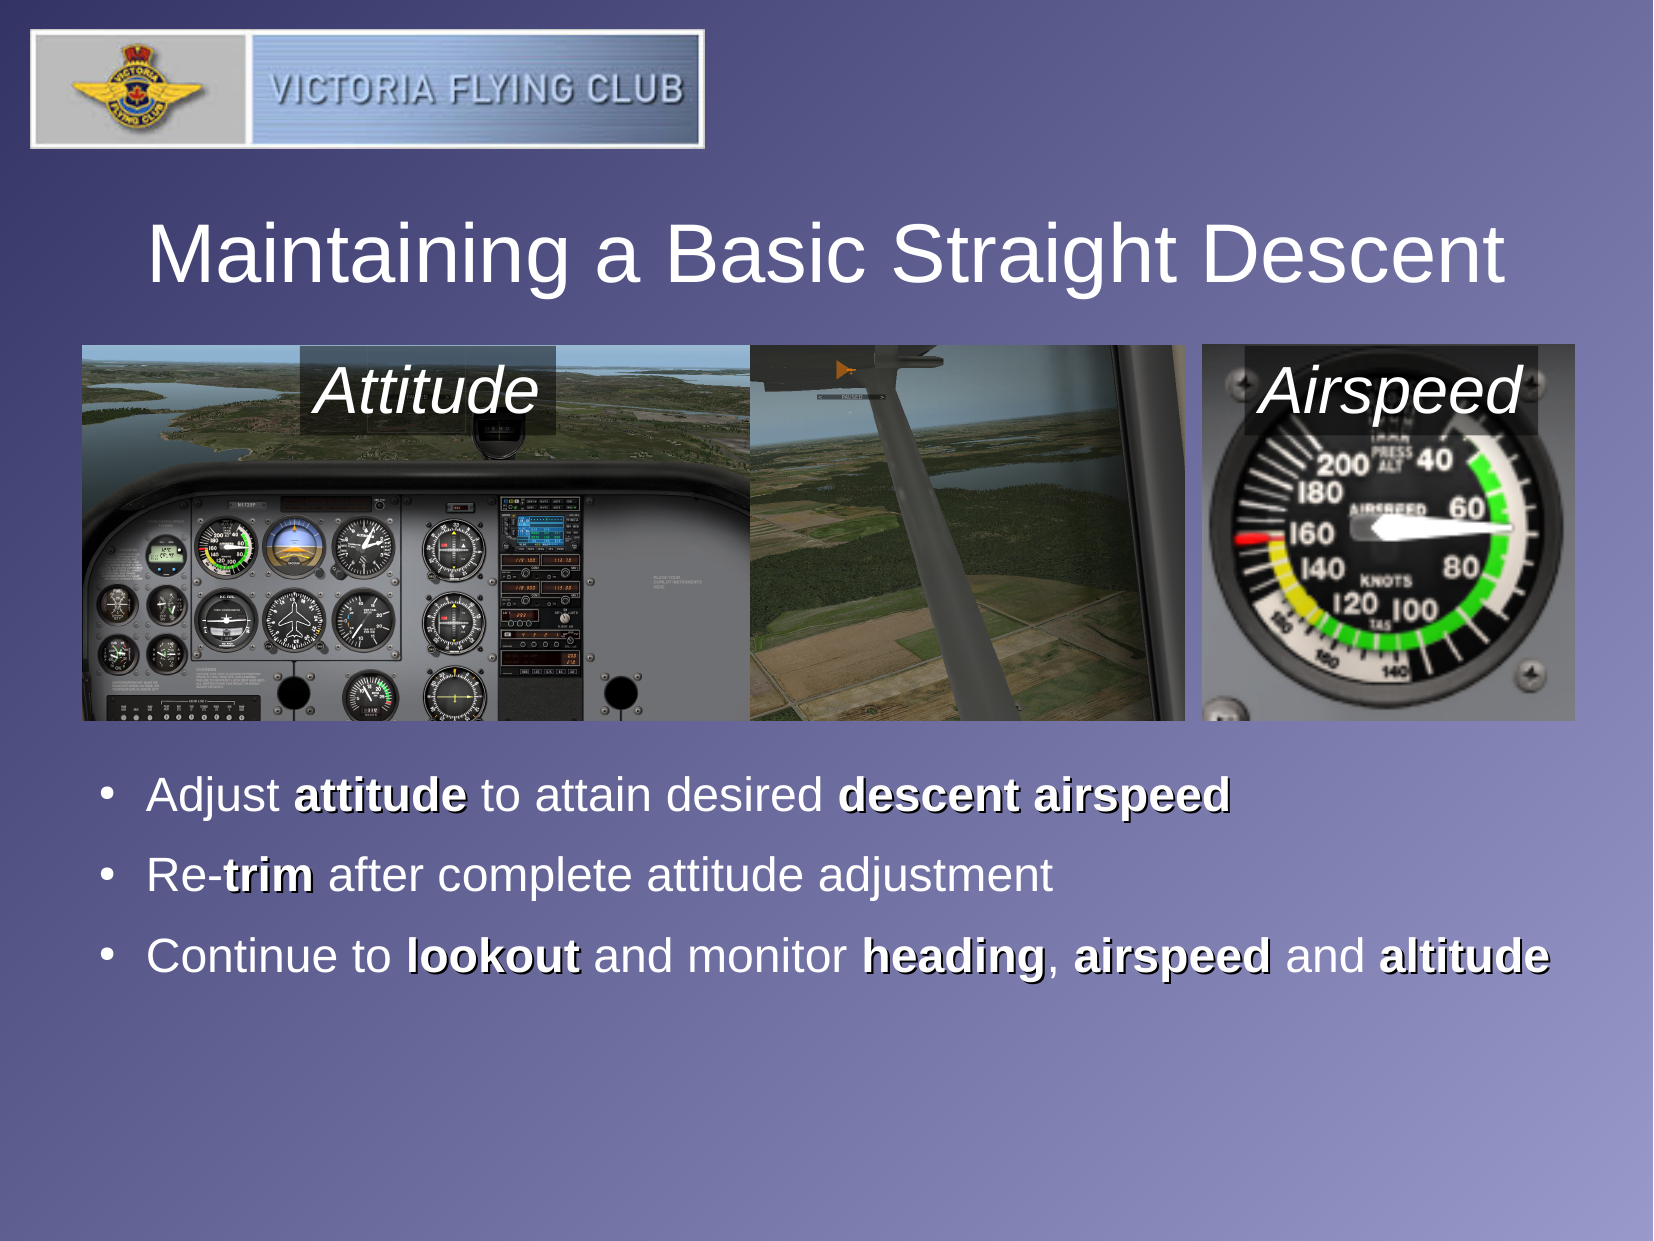

# Maintaining a Basic Straight Descent
Airspeed
Attitude
Adjust attitude to attain desired descent airspeed
Re-trim after complete attitude adjustment
Continue to lookout and monitor heading, airspeed and altitude